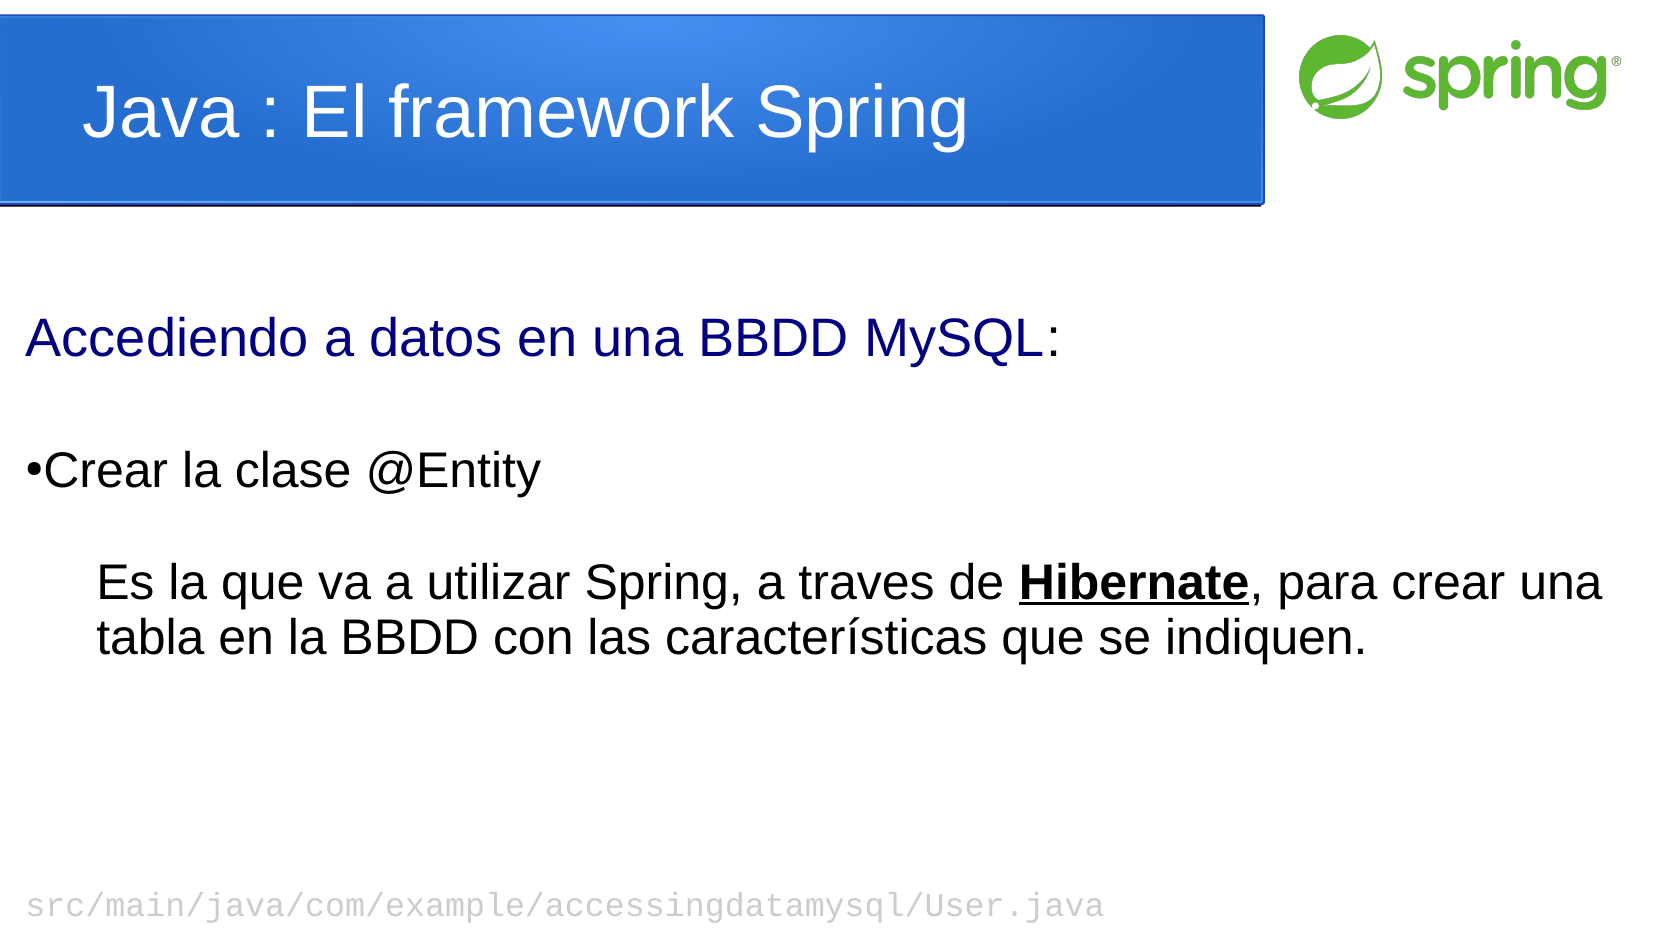

# Java : El framework Spring
Accediendo a datos en una BBDD MySQL:
Crear la clase @Entity
Es la que va a utilizar Spring, a traves de Hibernate, para crear una tabla en la BBDD con las características que se indiquen.
src/main/java/com/example/accessingdatamysql/User.java